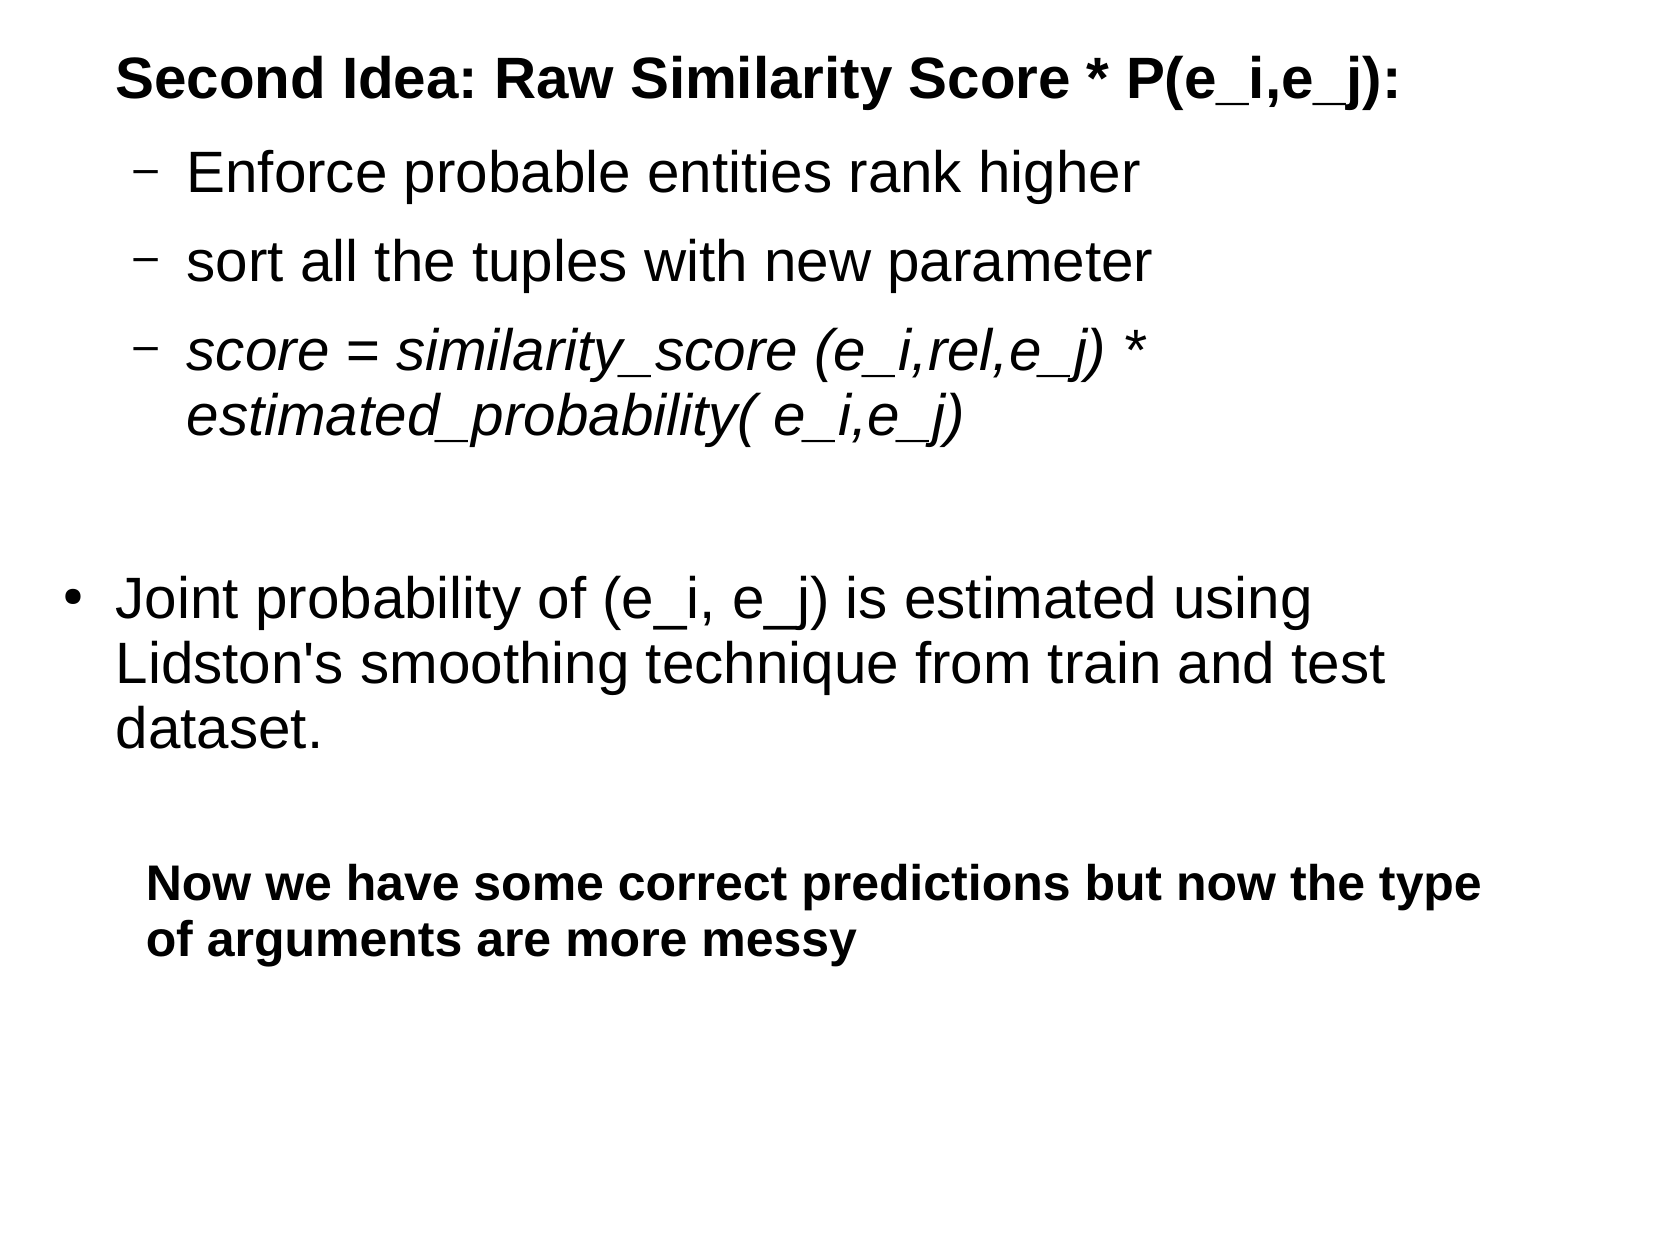

# Second Idea: Raw Similarity Score * P(e_i,e_j):
Enforce probable entities rank higher
sort all the tuples with new parameter
score = similarity_score (e_i,rel,e_j) * estimated_probability( e_i,e_j)
Joint probability of (e_i, e_j) is estimated using Lidston's smoothing technique from train and test dataset.
Now we have some correct predictions but now the type of arguments are more messy